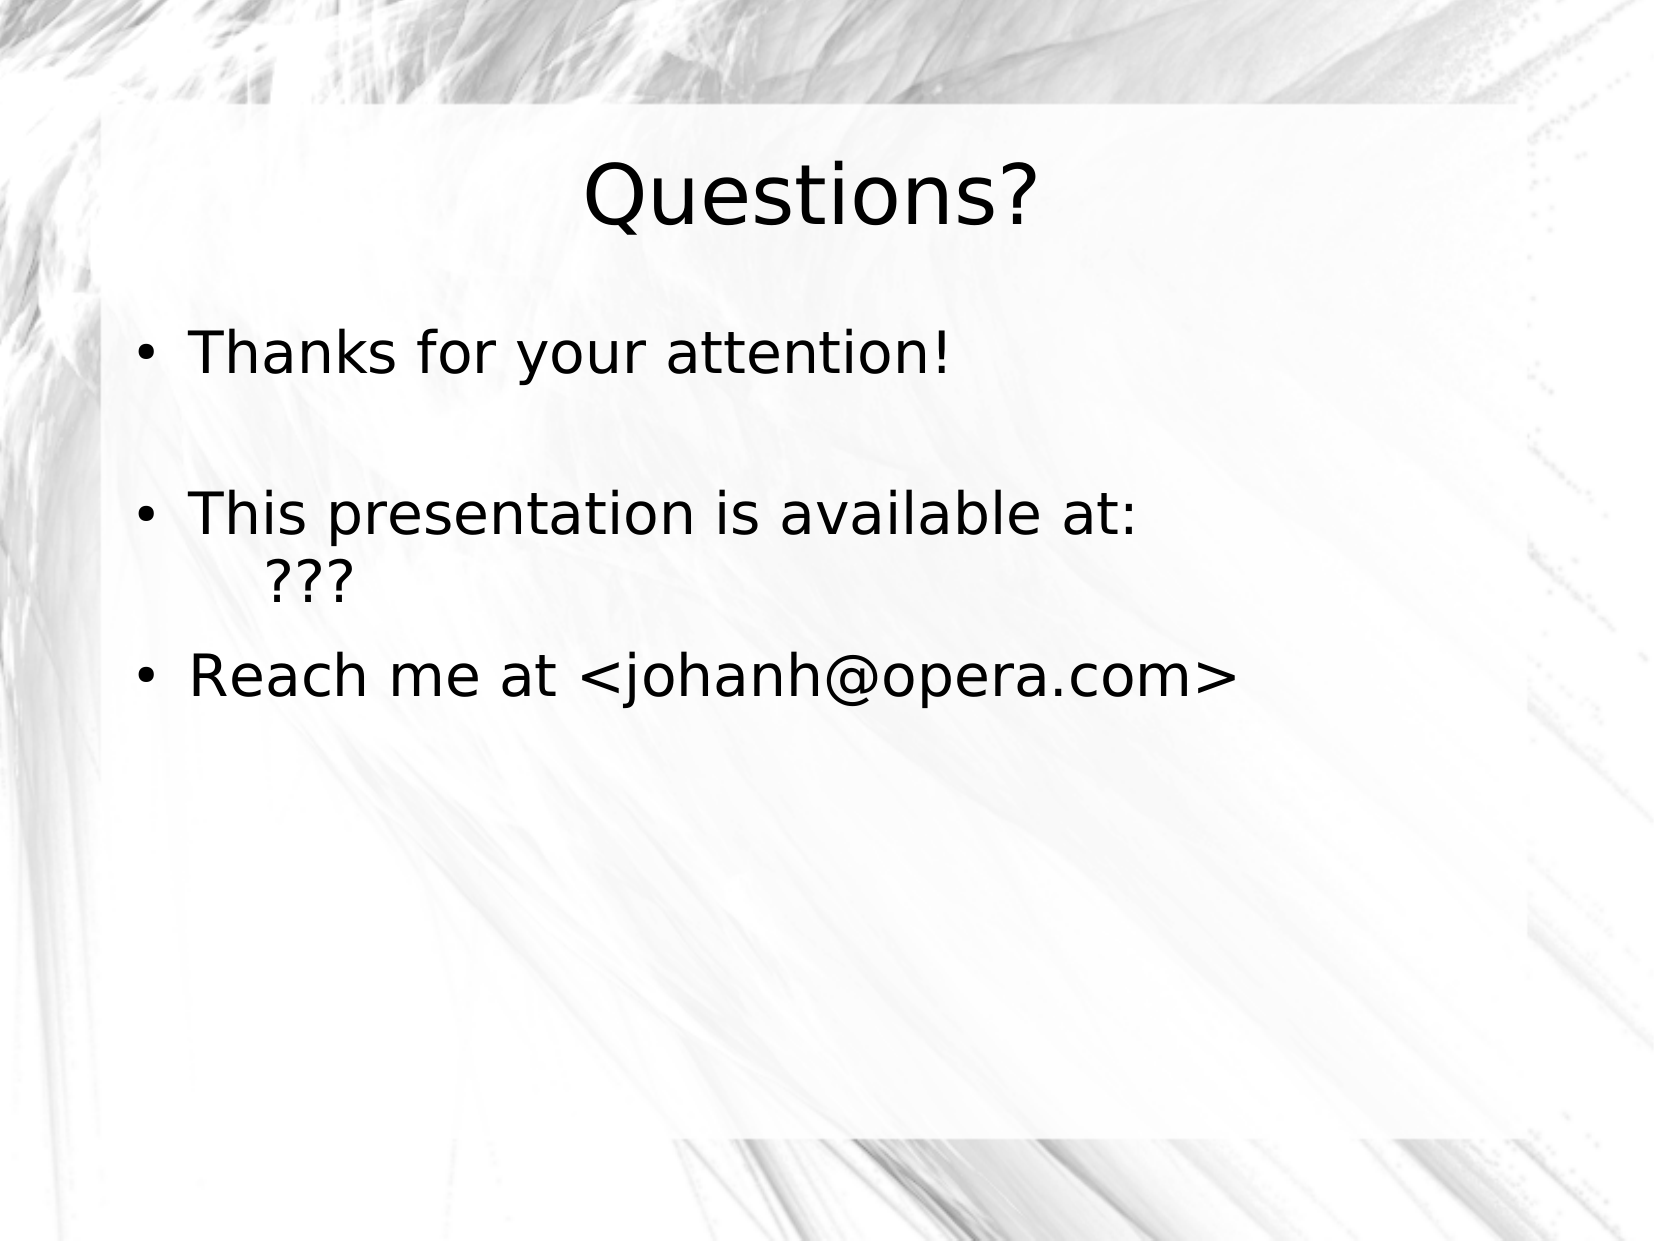

# Questions?
Thanks for your attention!
This presentation is available at:
	???
Reach me at <johanh@opera.com>